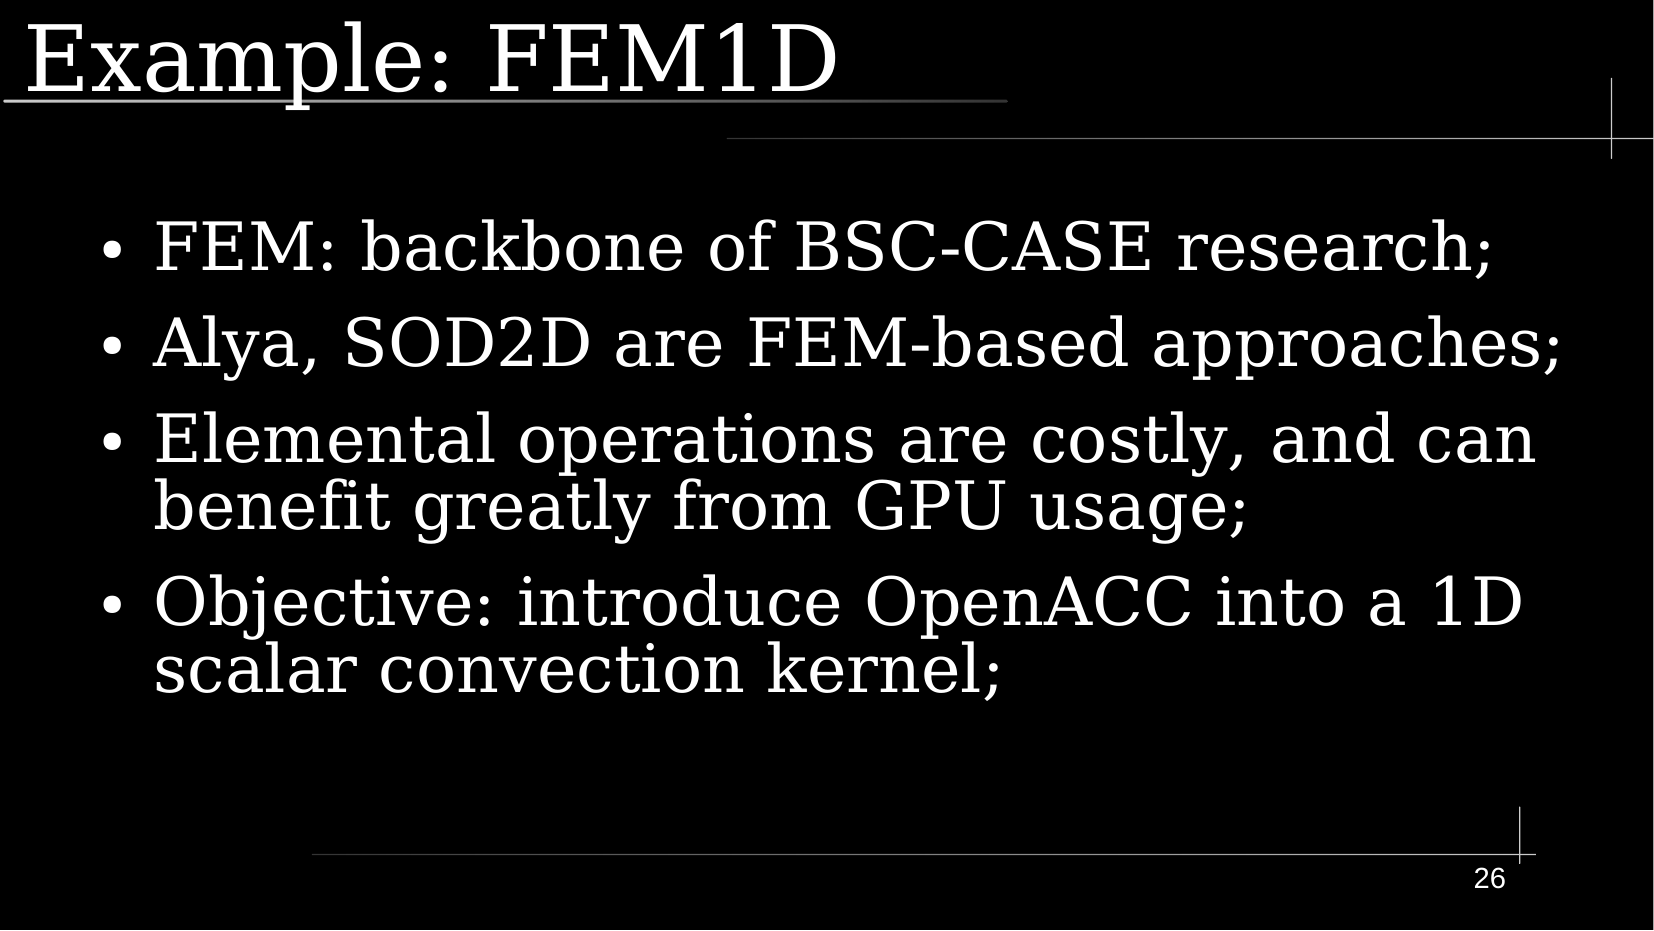

# Example: FEM1D
FEM: backbone of BSC-CASE research;
Alya, SOD2D are FEM-based approaches;
Elemental operations are costly, and can benefit greatly from GPU usage;
Objective: introduce OpenACC into a 1D scalar convection kernel;
26